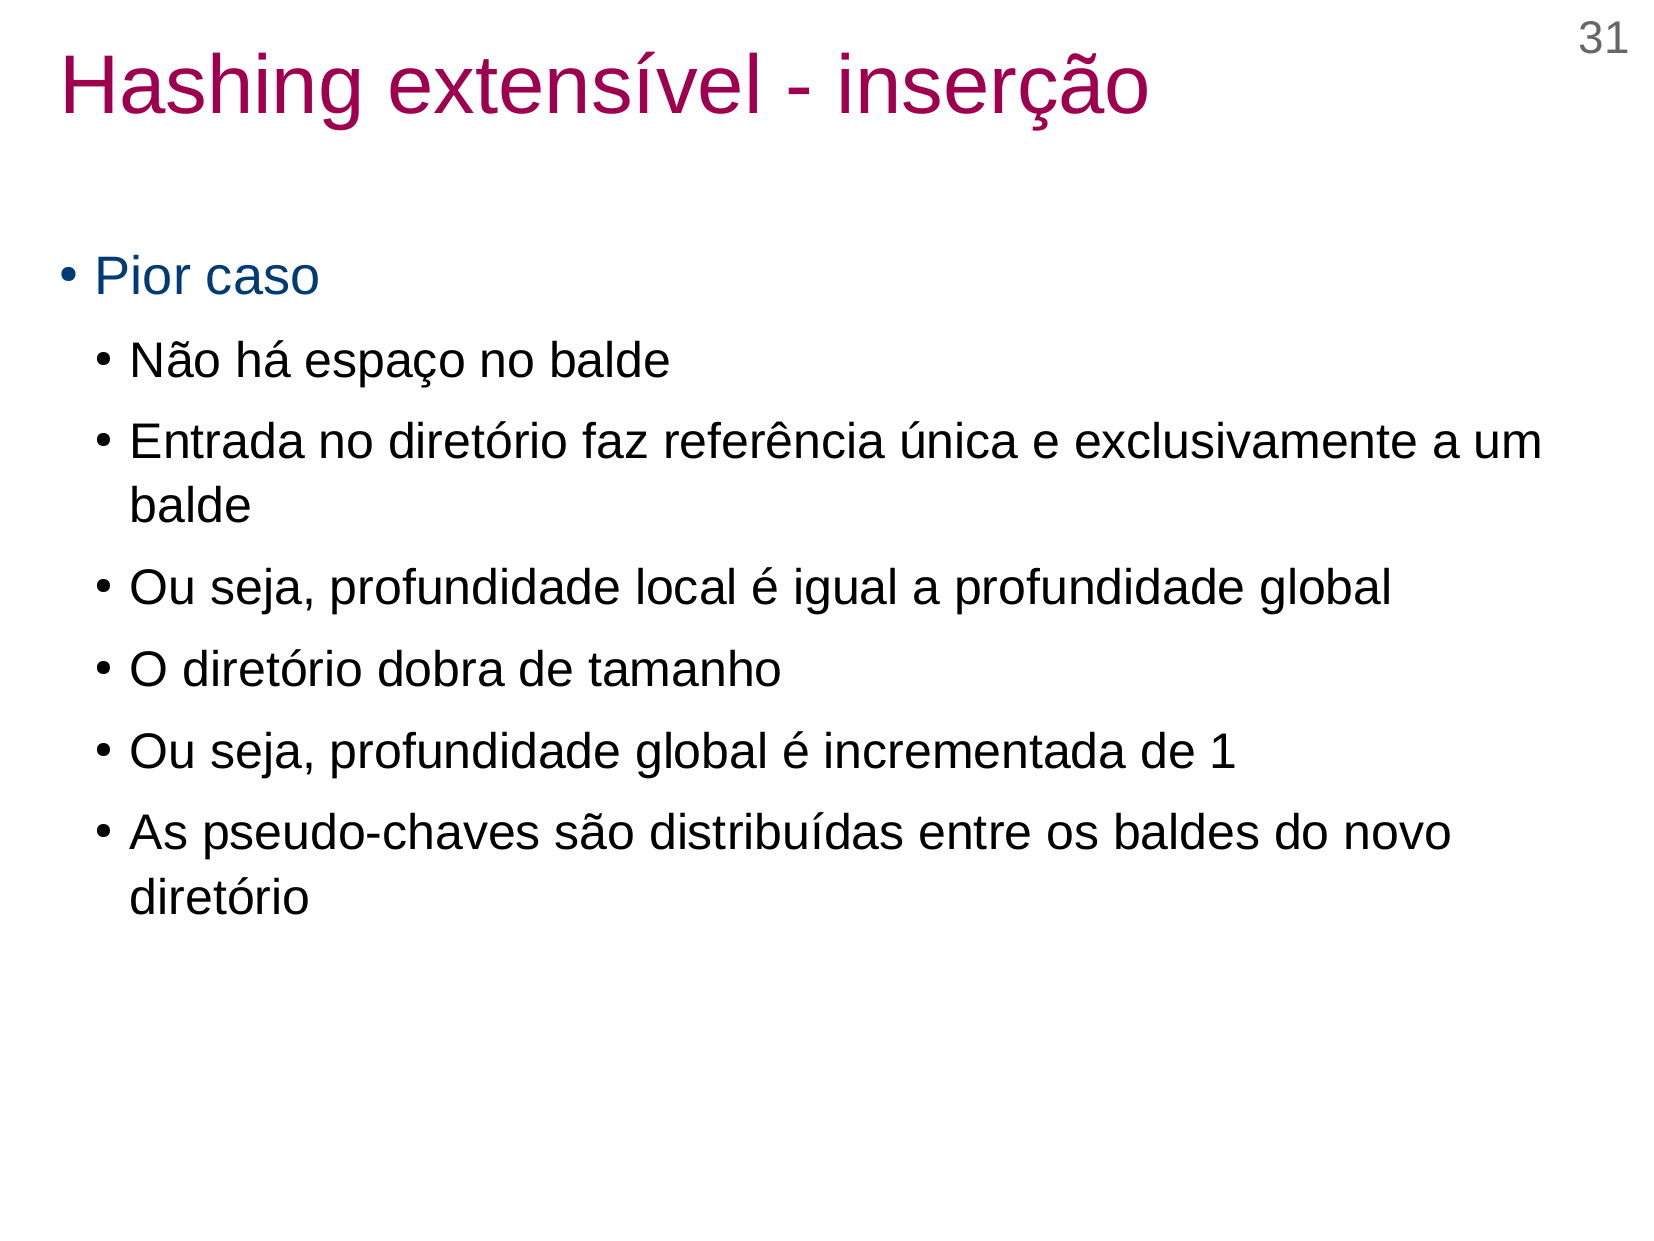

31
# Hashing extensível - inserção
Pior caso
Não há espaço no balde
Entrada no diretório faz referência única e exclusivamente a um balde
Ou seja, profundidade local é igual a profundidade global
O diretório dobra de tamanho
Ou seja, profundidade global é incrementada de 1
As pseudo-chaves são distribuídas entre os baldes do novo diretório